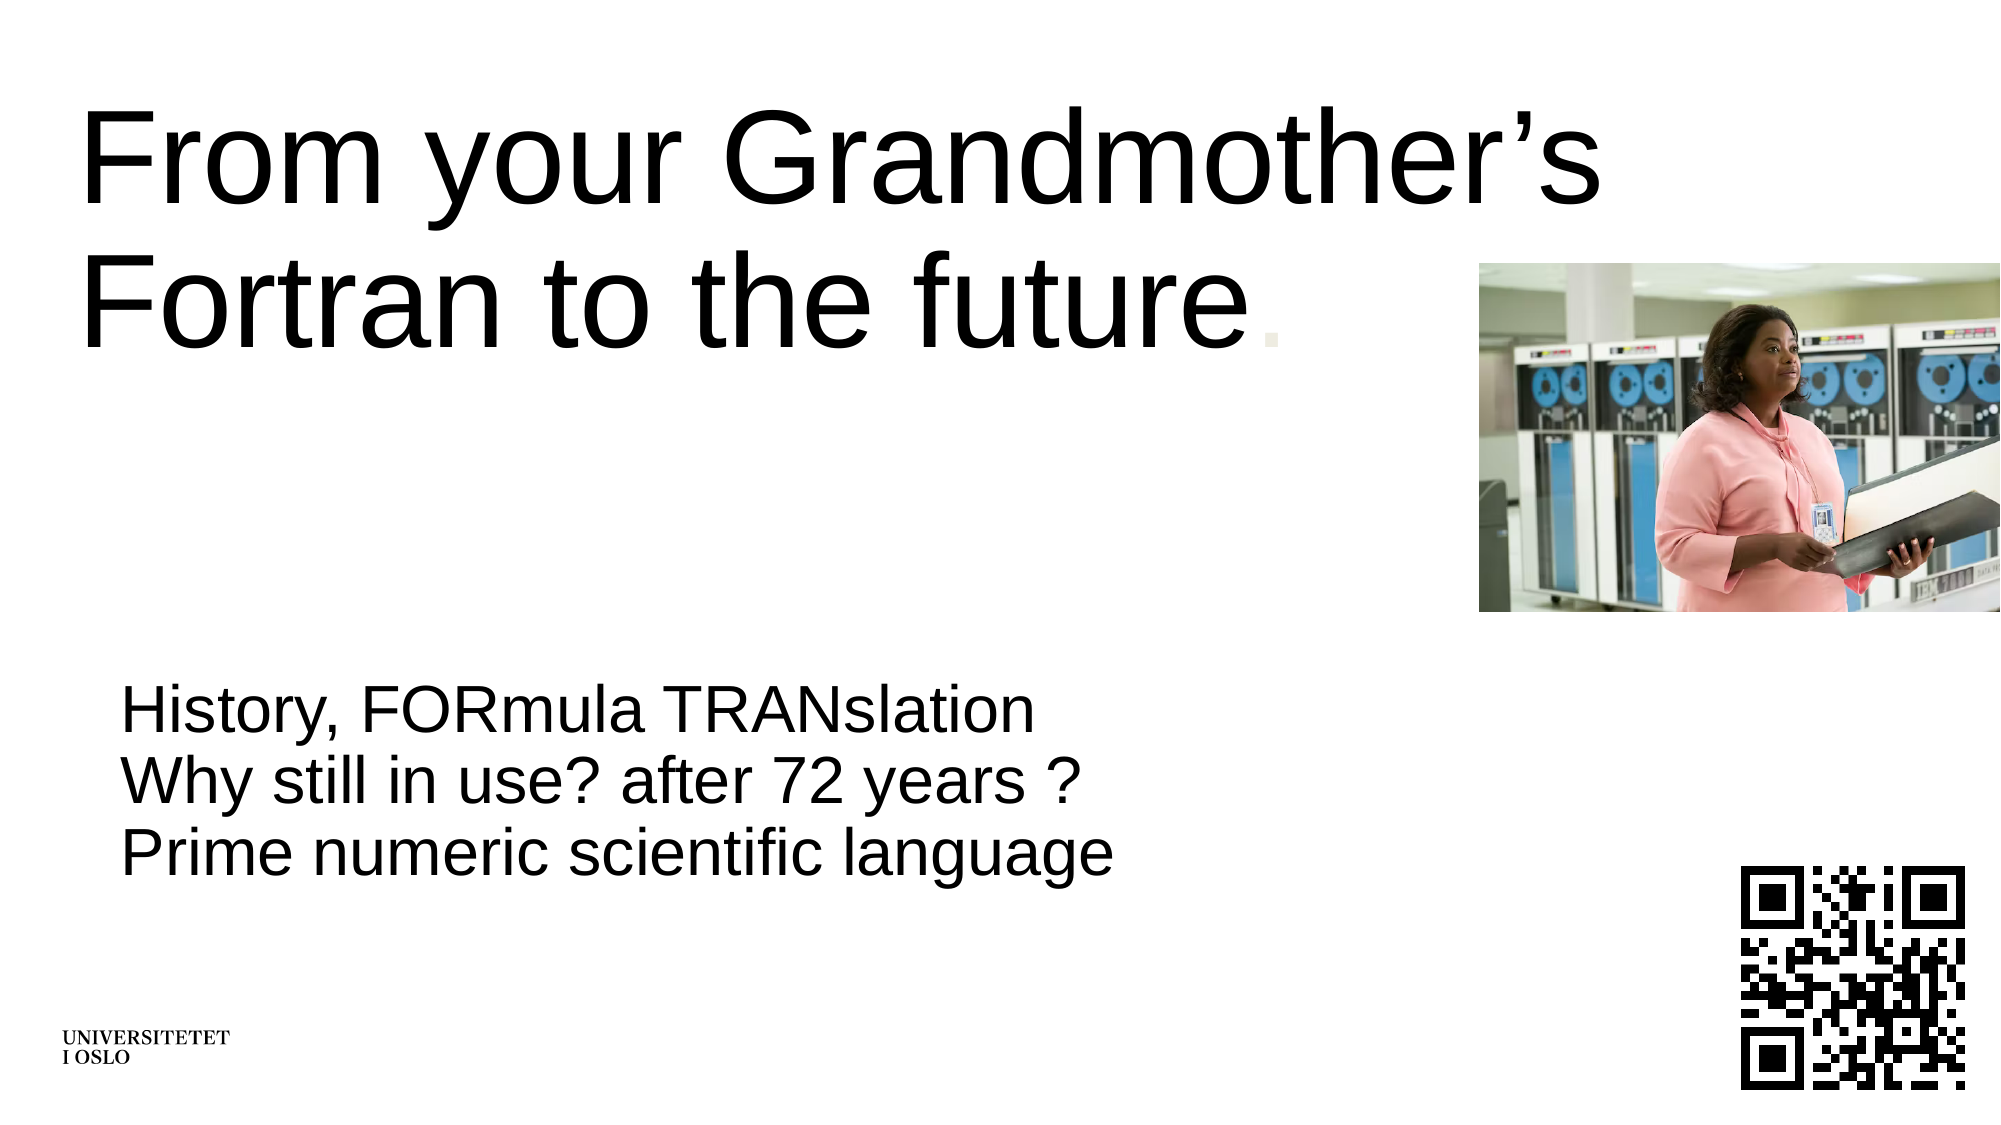

# From your Grandmother’s Fortran to the future.
Part 1
History, FORmula TRANslation
Why still in use? after 72 years ?
Prime numeric scientific language